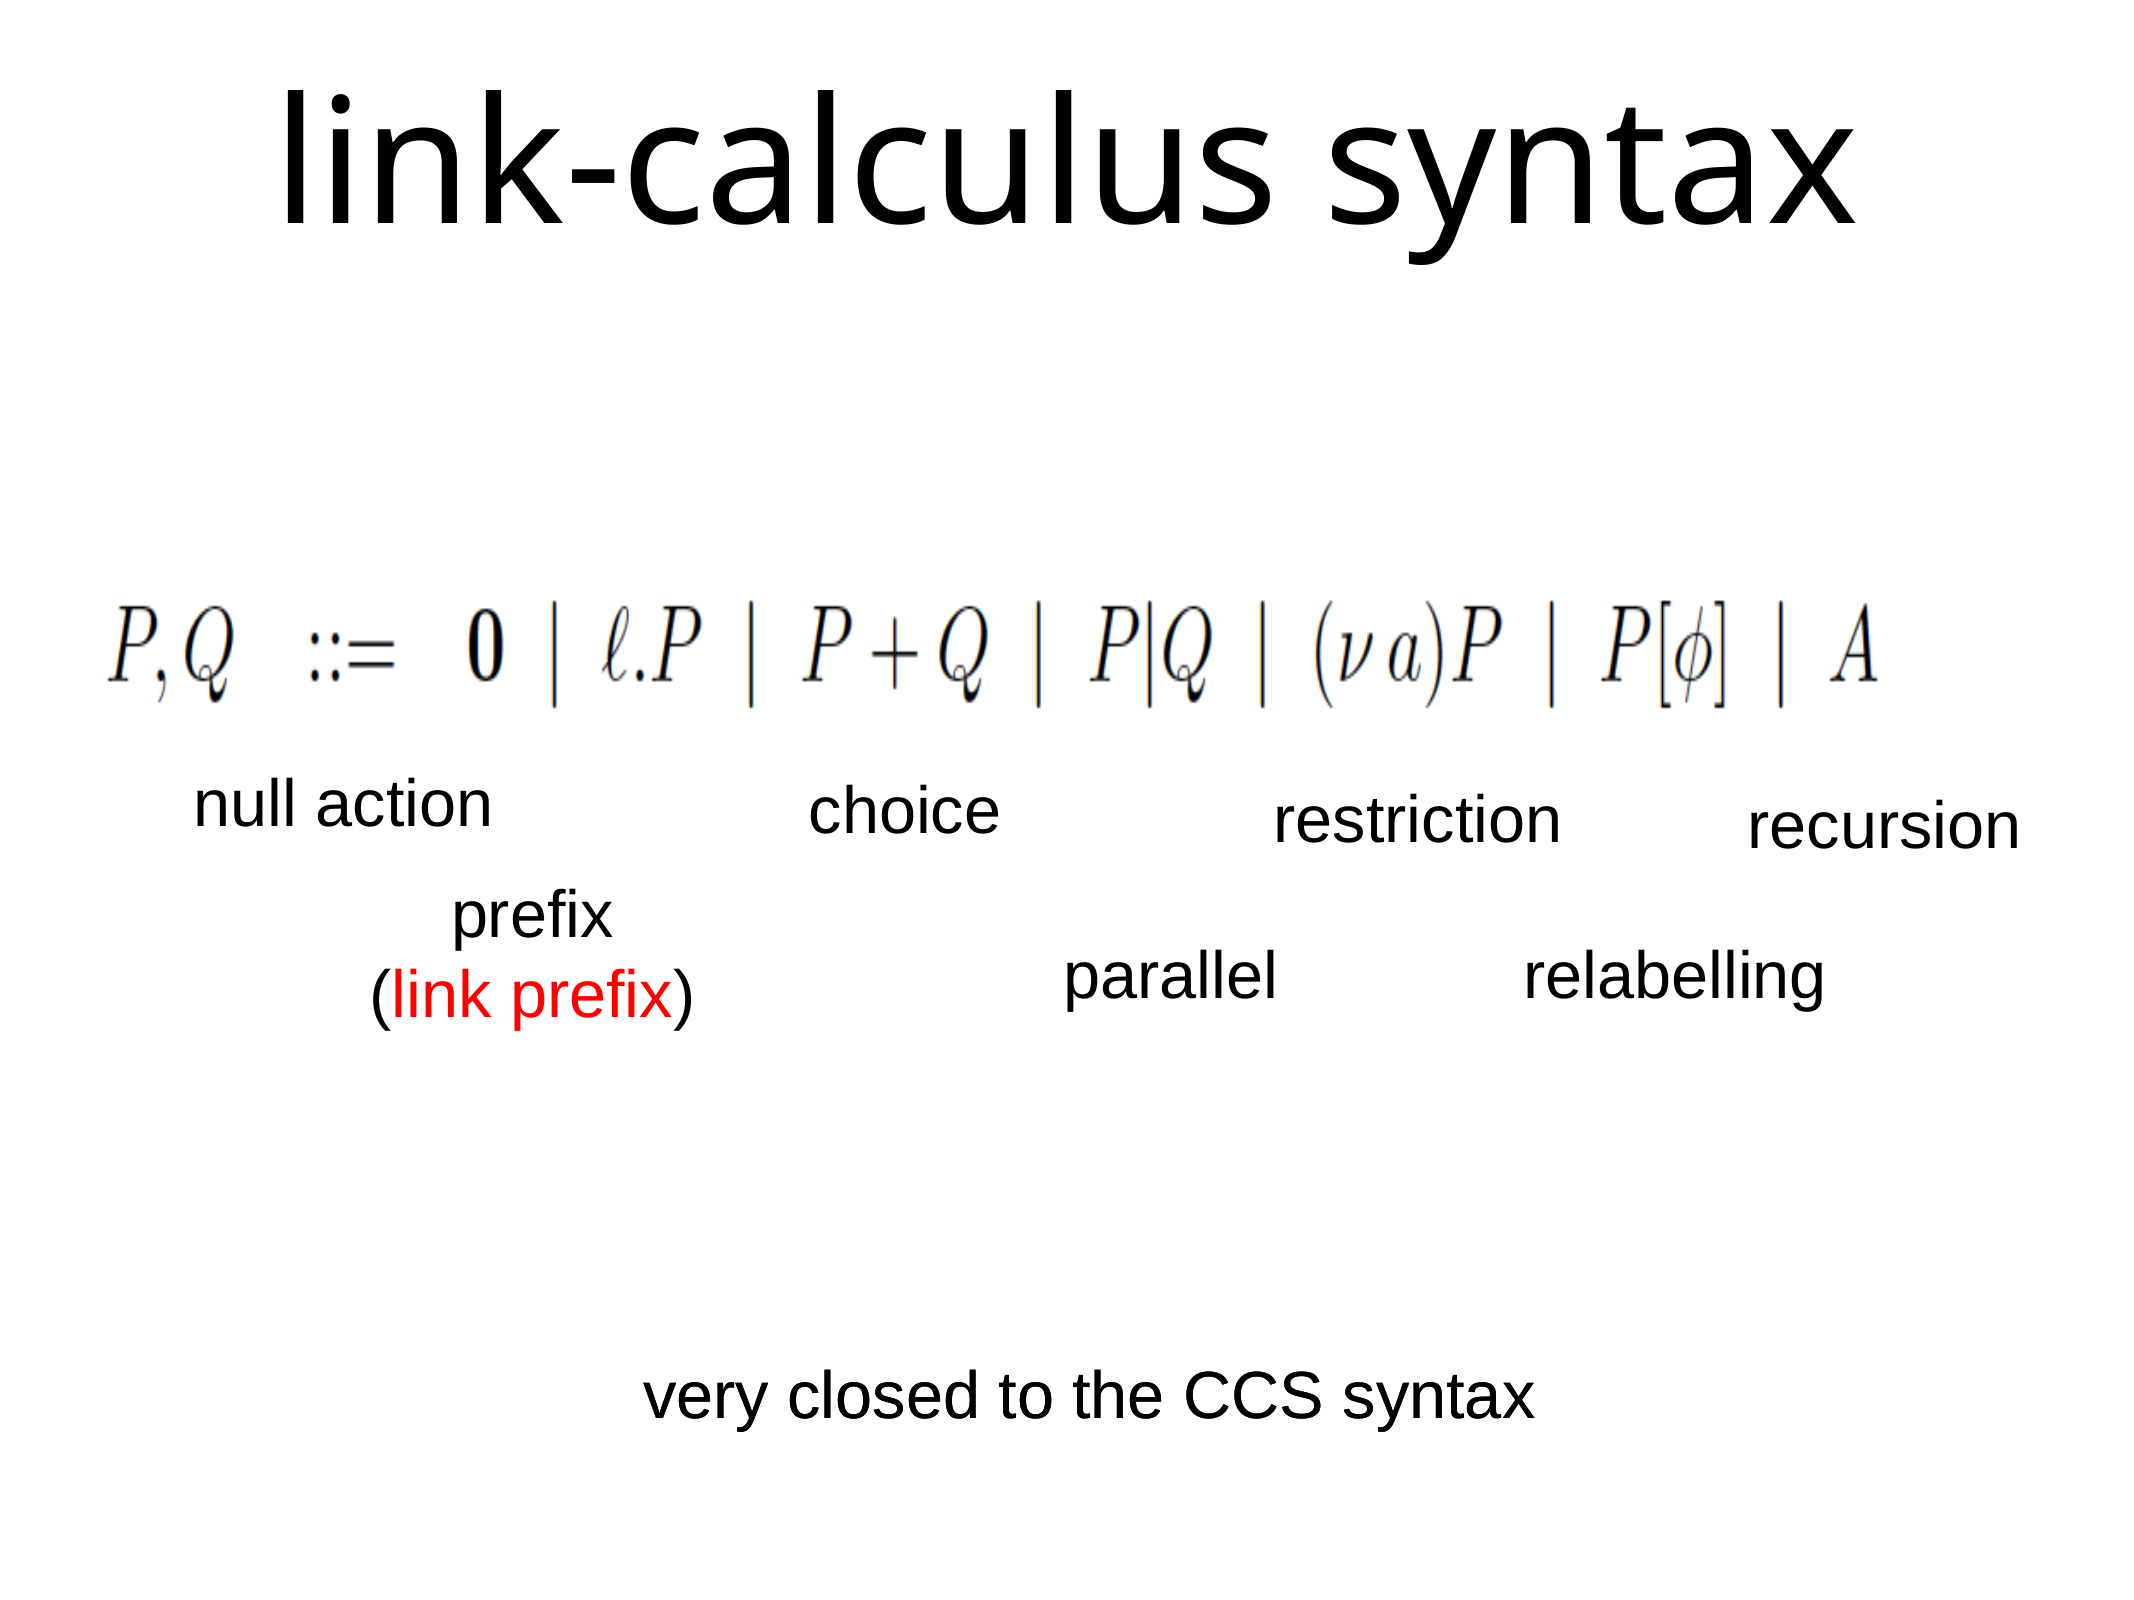

# link-calculus syntax
null action
choice
restriction
recursion
prefix
(link prefix)
parallel
relabelling
very closed to the CCS syntax
very closed to the CCS syntax
19